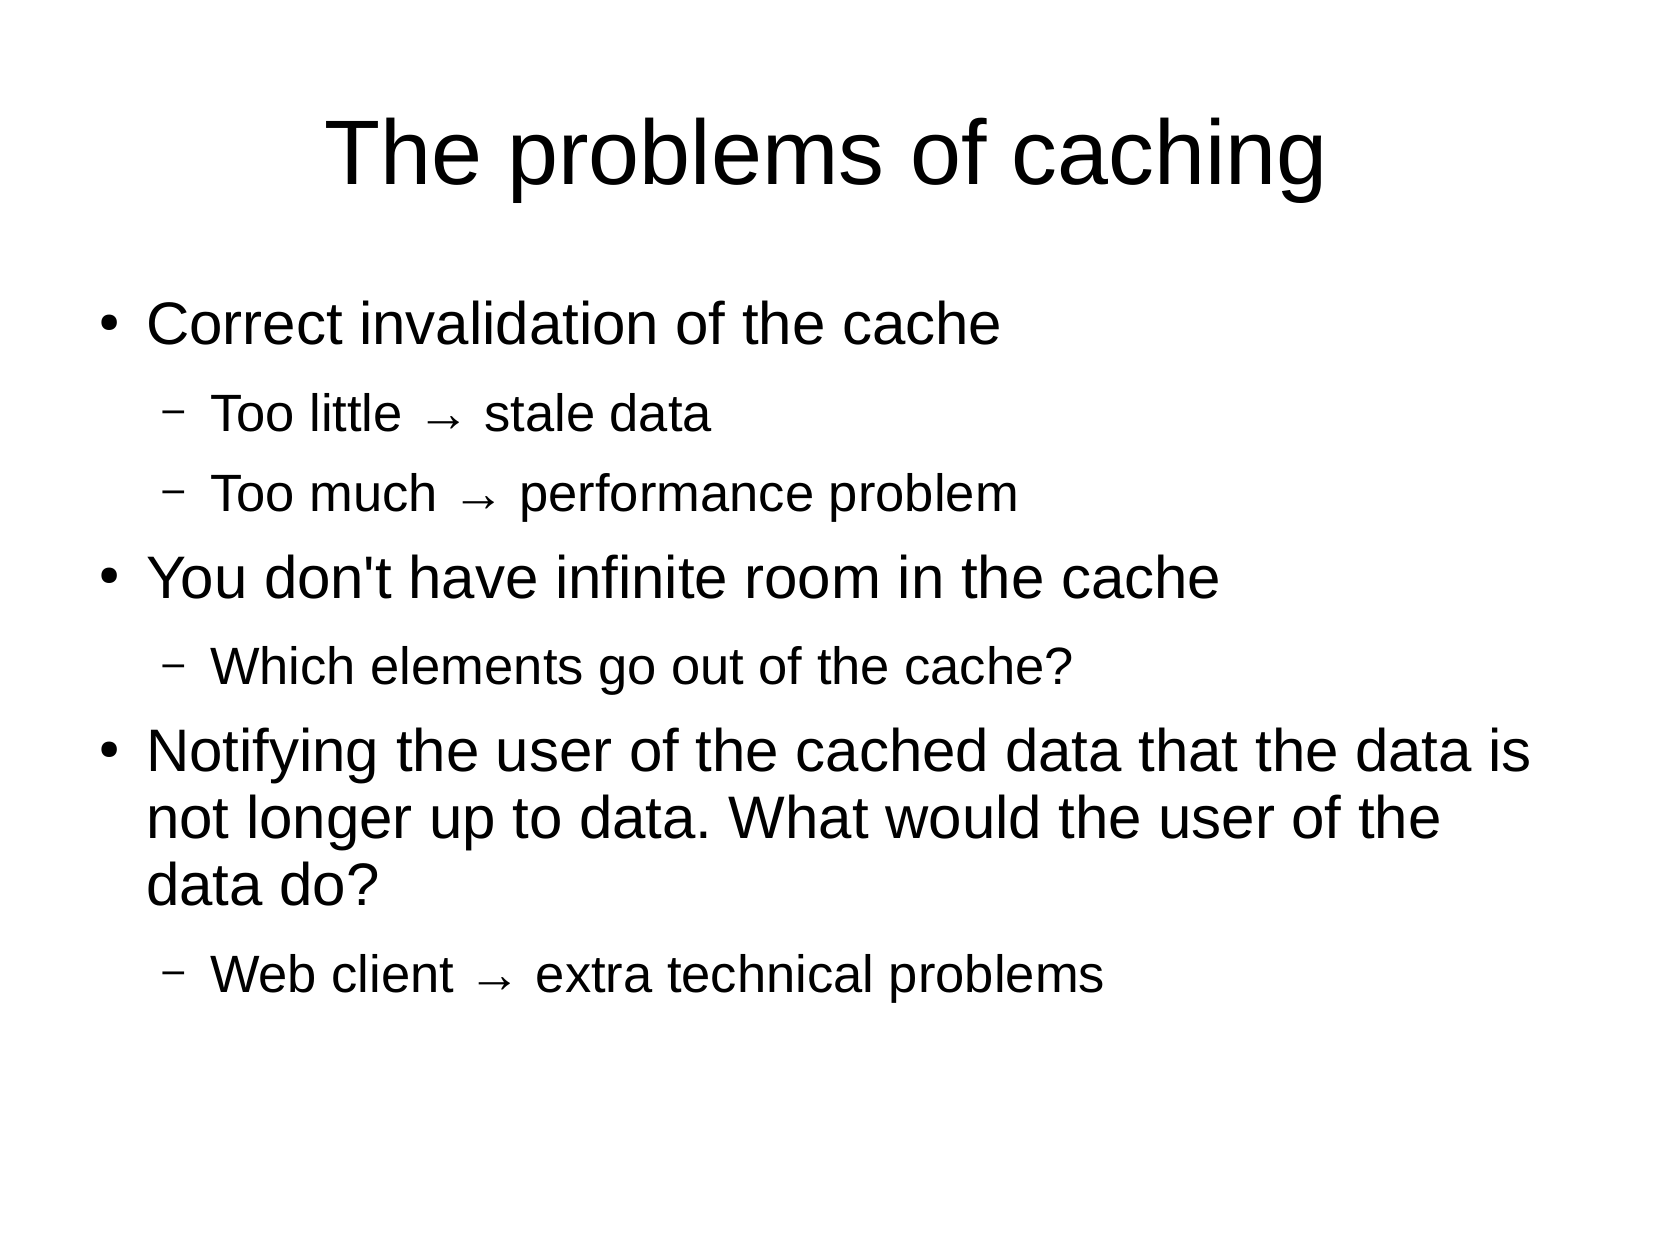

# The problems of caching
Correct invalidation of the cache
Too little → stale data
Too much → performance problem
You don't have infinite room in the cache
Which elements go out of the cache?
Notifying the user of the cached data that the data is not longer up to data. What would the user of the data do?
Web client → extra technical problems